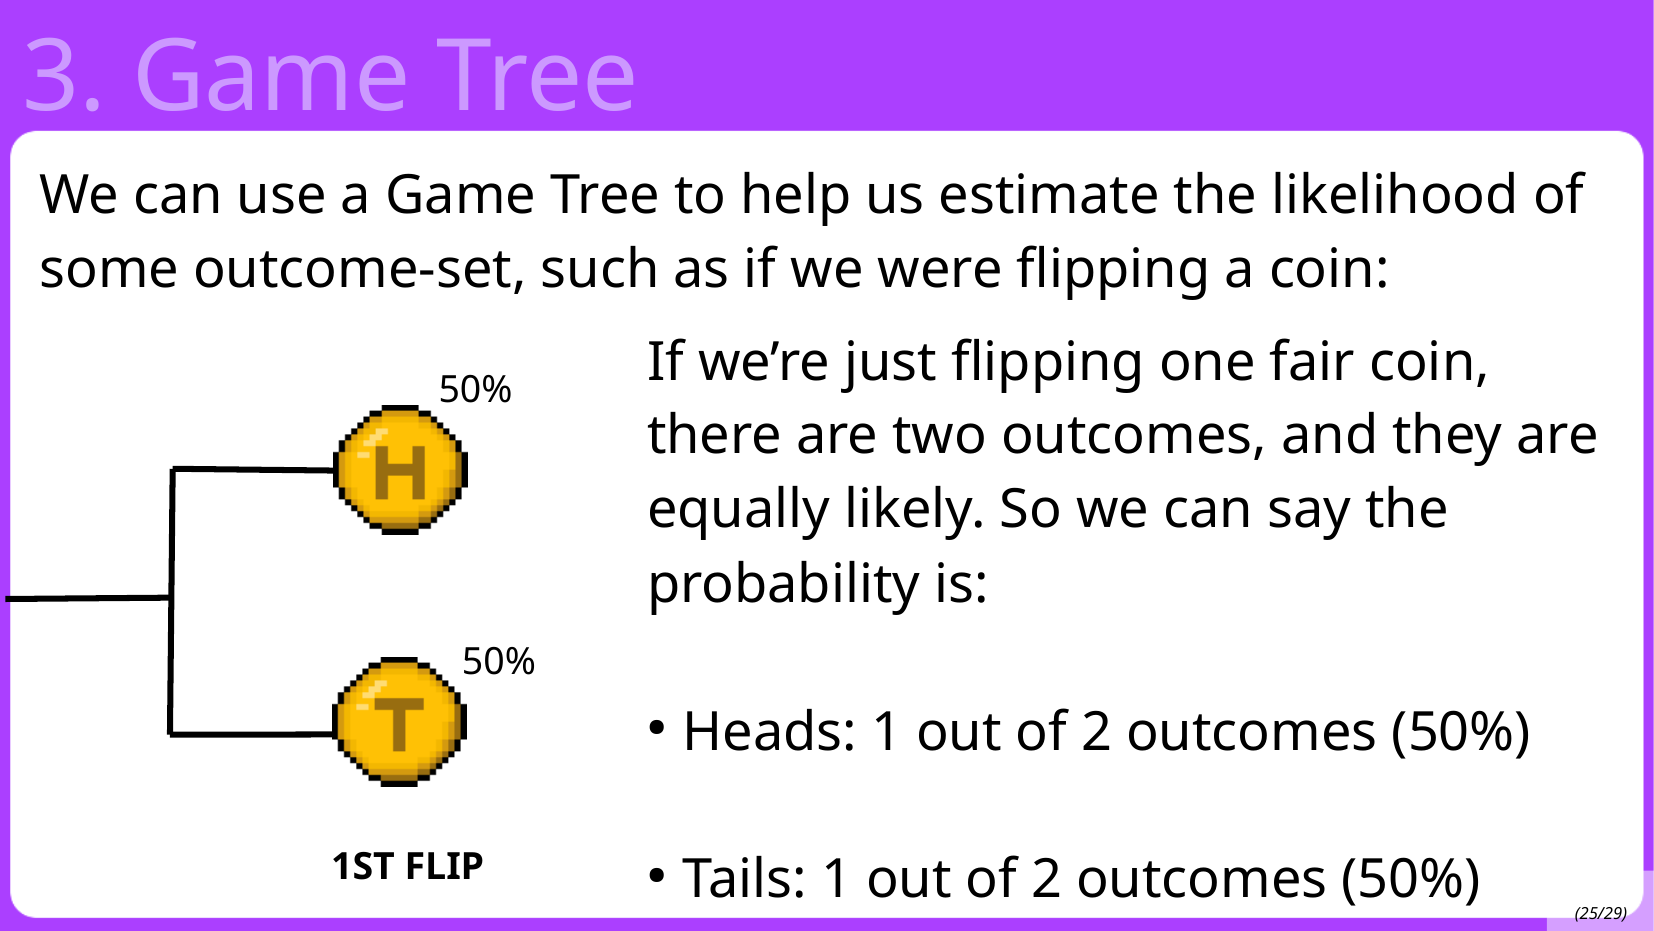

# 3. Game Tree
We can use a Game Tree to help us estimate the likelihood of some outcome-set, such as if we were flipping a coin:
If we’re just flipping one fair coin, there are two outcomes, and they are equally likely. So we can say the probability is:
Heads: 1 out of 2 outcomes (50%)
Tails: 1 out of 2 outcomes (50%)
50%
50%
1ST FLIP